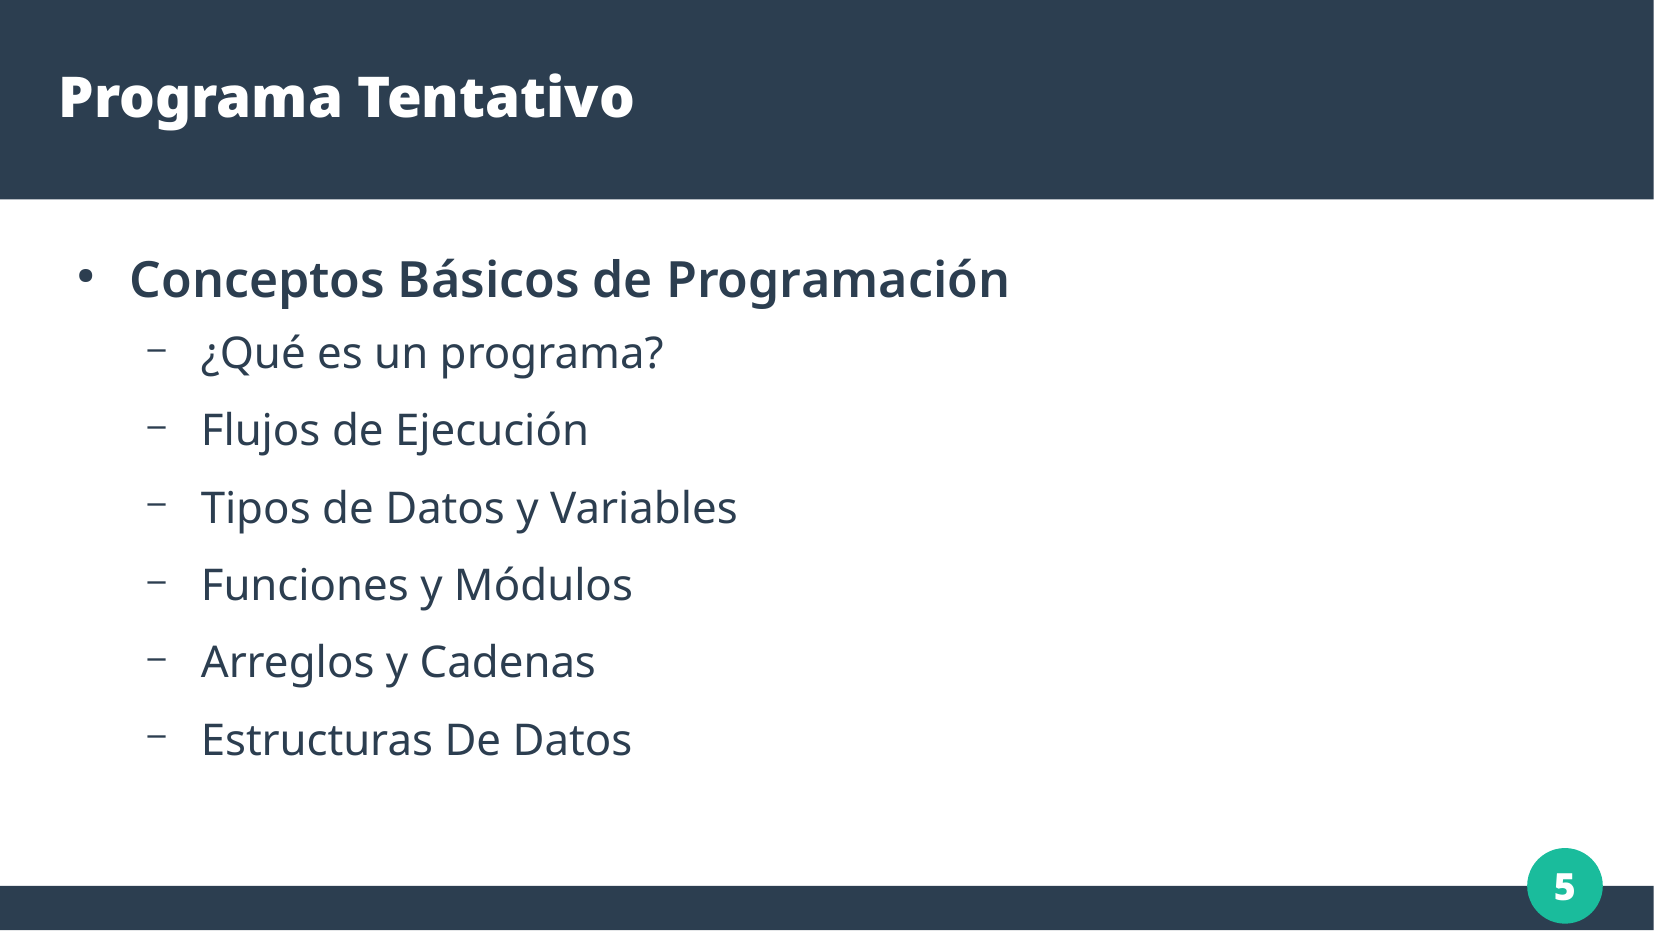

# Programa Tentativo
Conceptos Básicos de Programación
¿Qué es un programa?
Flujos de Ejecución
Tipos de Datos y Variables
Funciones y Módulos
Arreglos y Cadenas
Estructuras De Datos